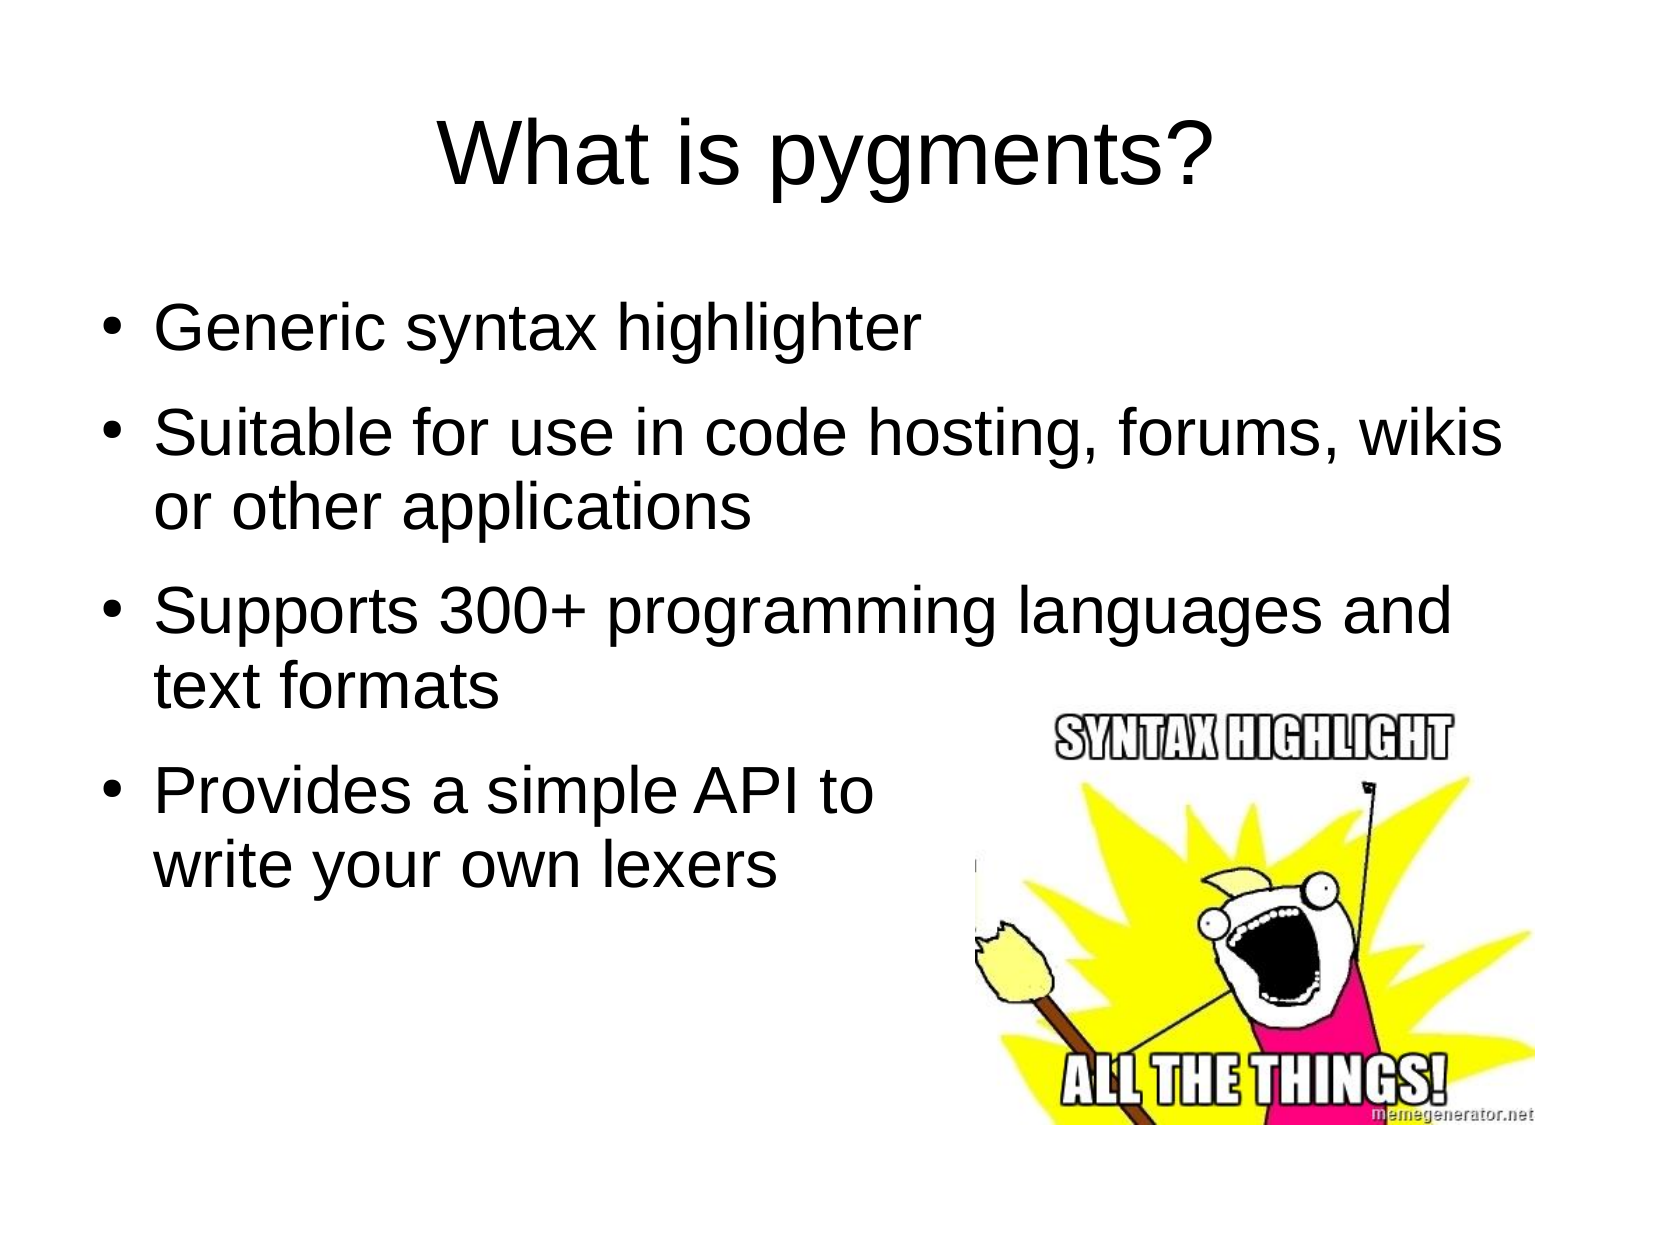

# What is pygments?
Generic syntax highlighter
Suitable for use in code hosting, forums, wikis or other applications
Supports 300+ programming languages and text formats
Provides a simple API to
write your own lexers